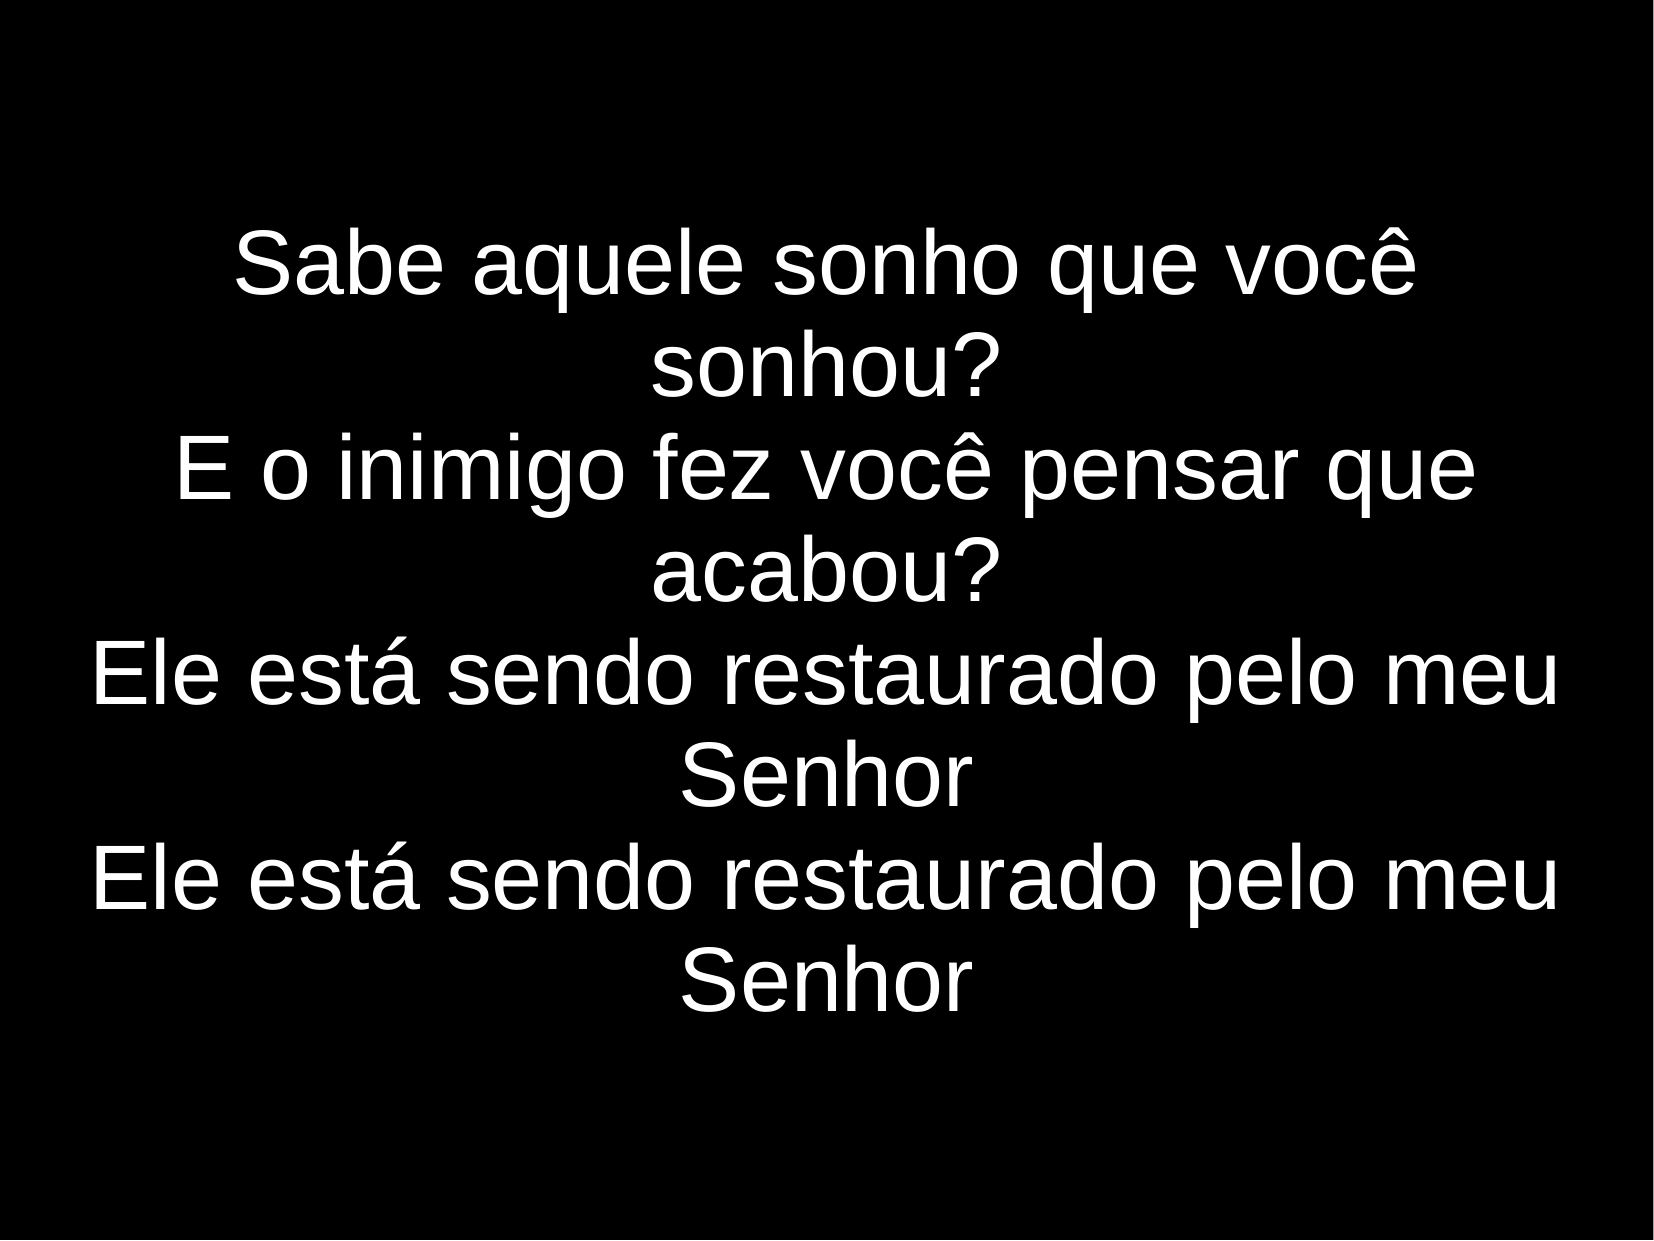

# Sabe aquele sonho que você sonhou?
E o inimigo fez você pensar que acabou?
Ele está sendo restaurado pelo meu Senhor
Ele está sendo restaurado pelo meu Senhor